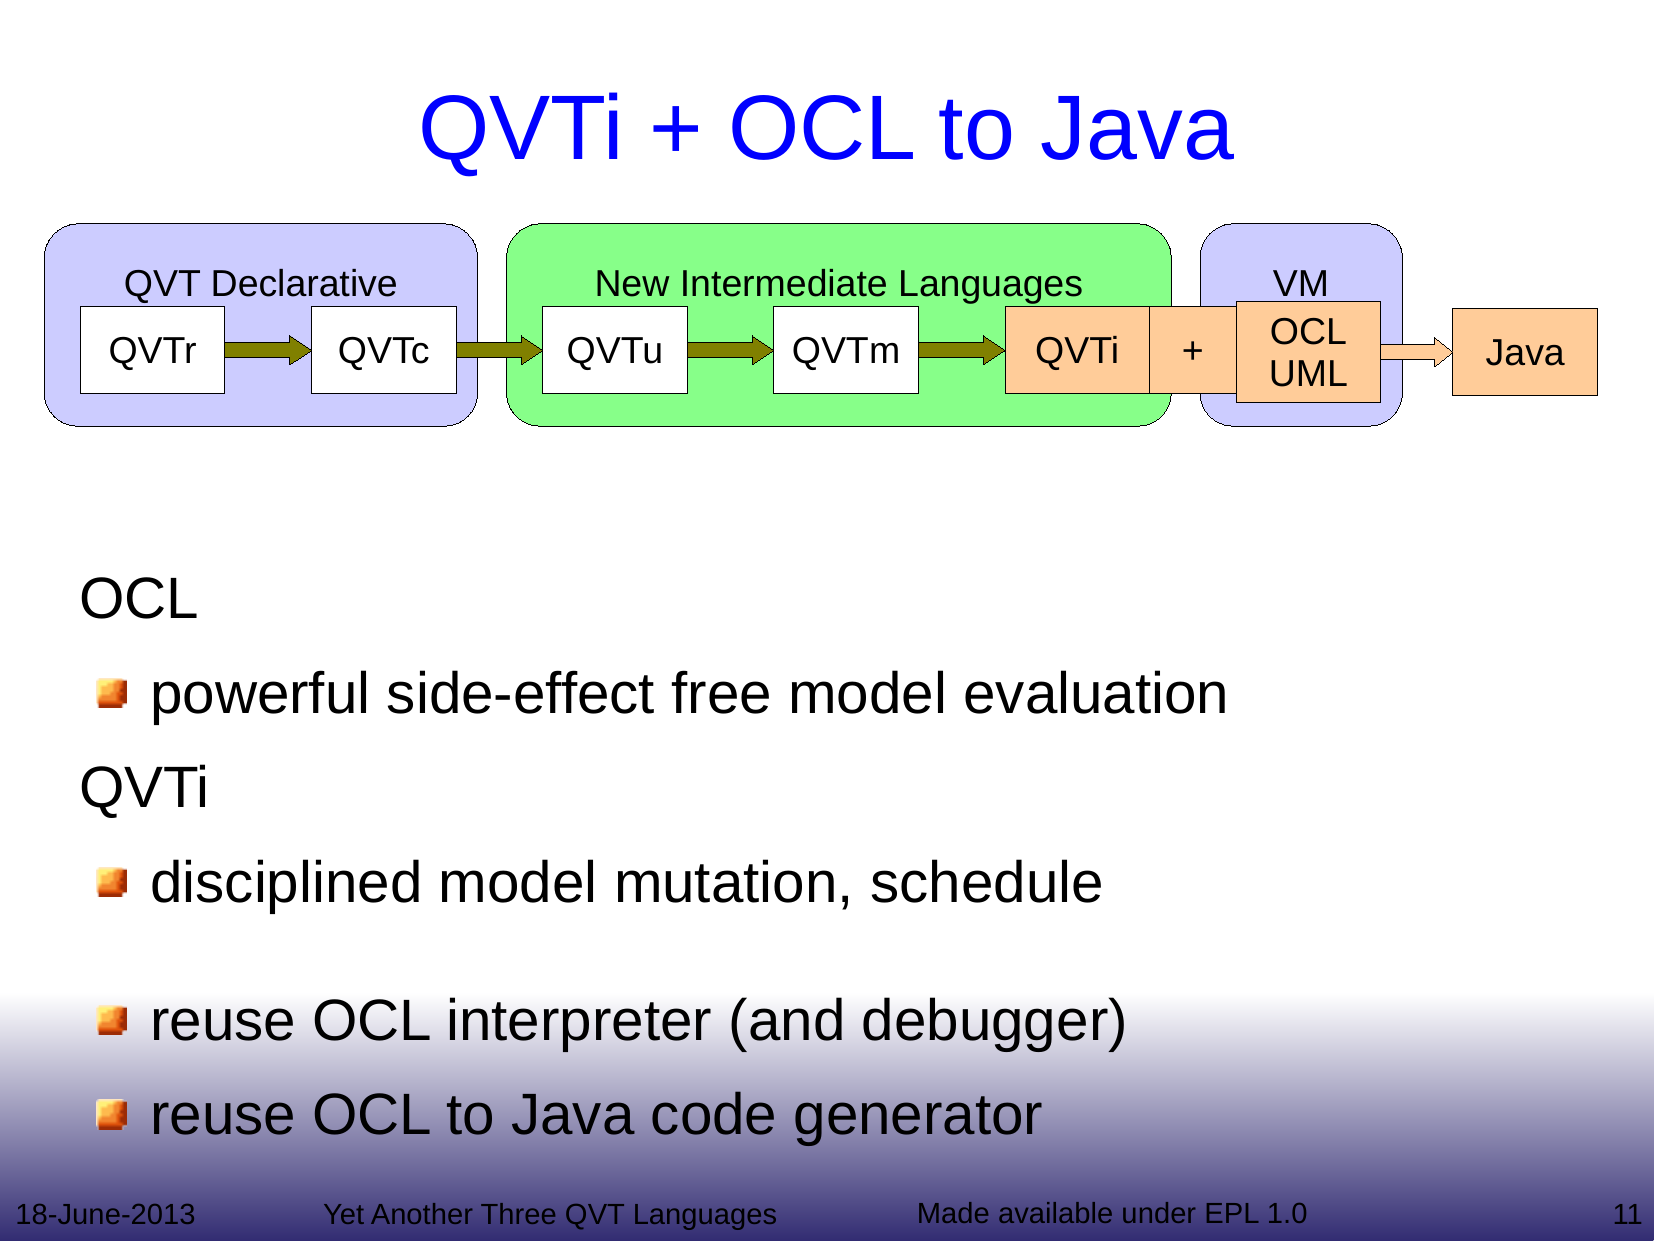

# QVTi + OCL to Java
QVT Declarative
New Intermediate Languages
VM
OCL
UML
QVTr
QVTc
QVTc
QVTu
QVTm
QVTi
QVTi
+
Java
OCL
powerful side-effect free model evaluation
QVTi
disciplined model mutation, schedule
reuse OCL interpreter (and debugger)
reuse OCL to Java code generator
18-June-2013
Yet Another Three QVT Languages
11